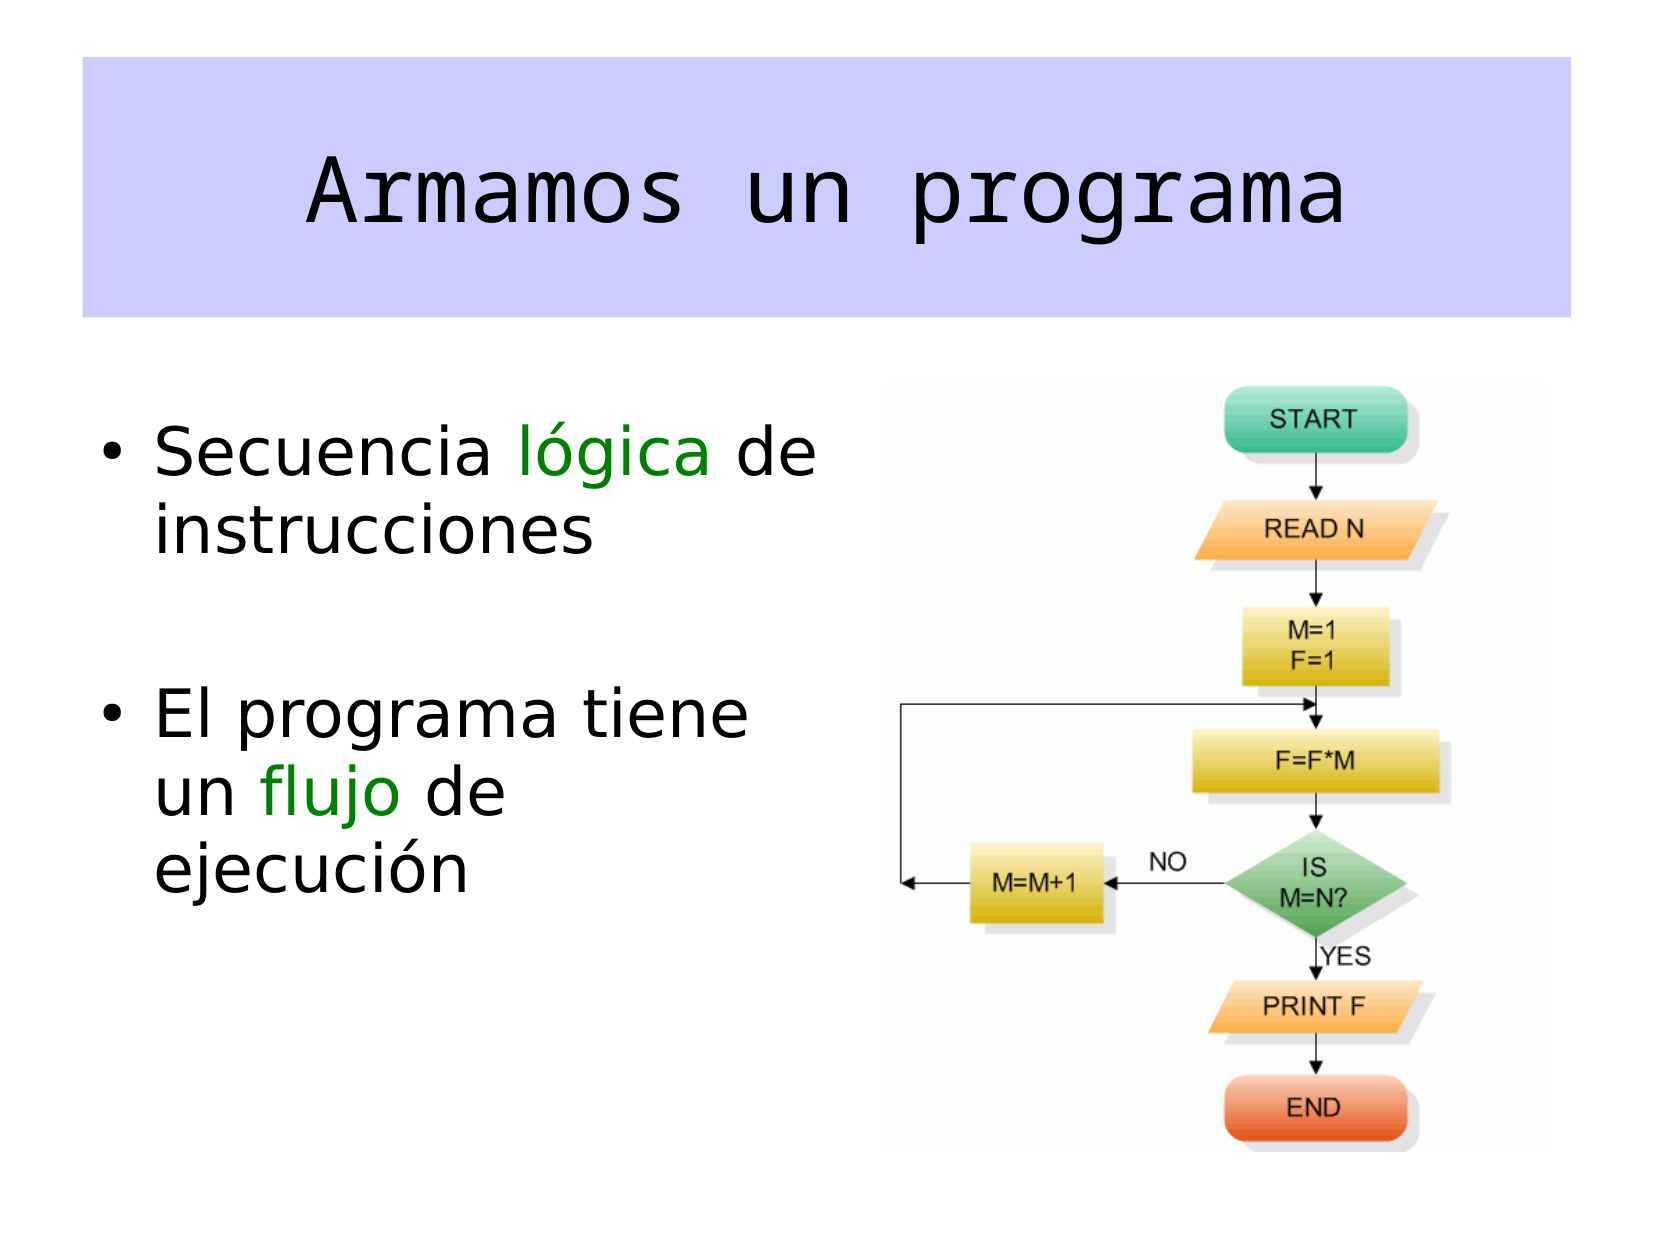

# Armamos un programa
Secuencia lógica de instrucciones
El programa tiene un flujo de ejecución